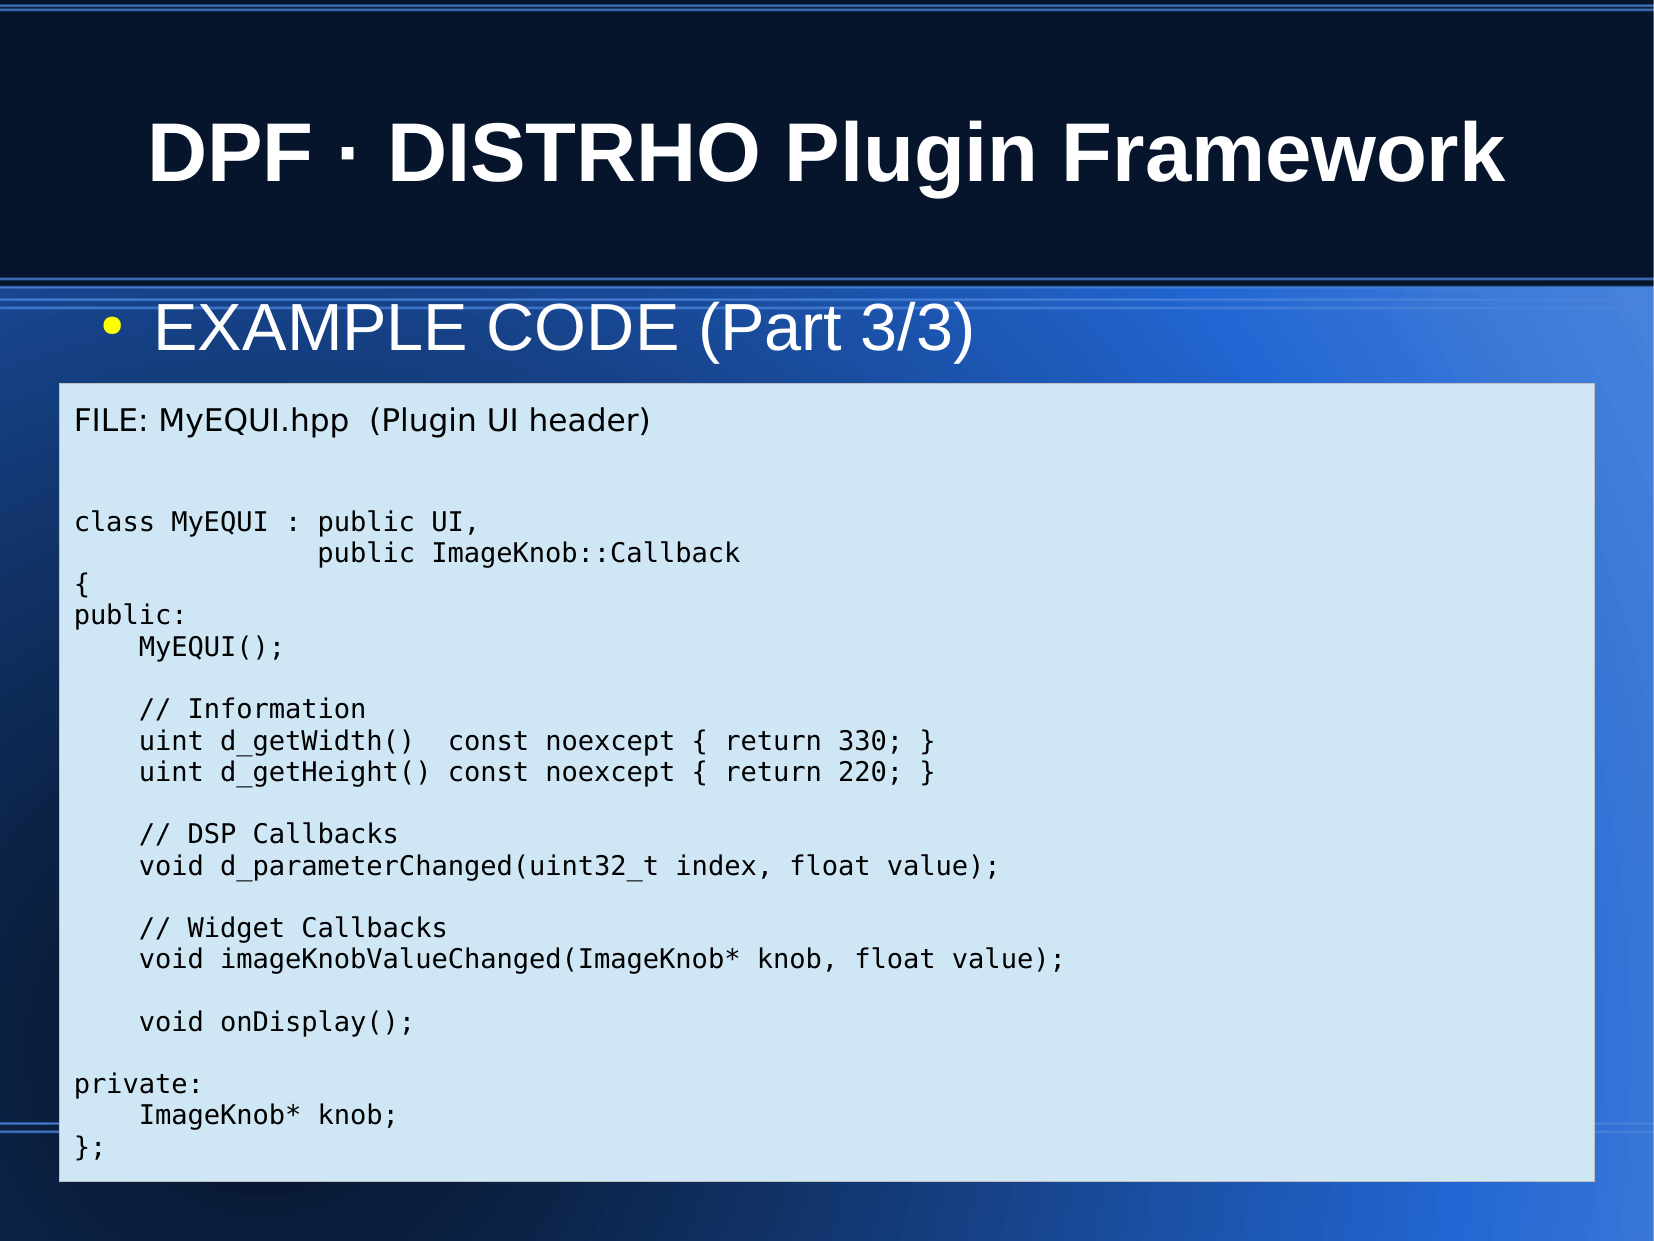

# DPF · DISTRHO Plugin Framework
EXAMPLE CODE (Part 3/3)
FILE: MyEQUI.hpp (Plugin UI header)
class MyEQUI : public UI,
 public ImageKnob::Callback
{
public:
 MyEQUI();
 // Information
 uint d_getWidth() const noexcept { return 330; }
 uint d_getHeight() const noexcept { return 220; }
 // DSP Callbacks
 void d_parameterChanged(uint32_t index, float value);
 // Widget Callbacks
 void imageKnobValueChanged(ImageKnob* knob, float value);
 void onDisplay();
private:
 ImageKnob* knob;
};